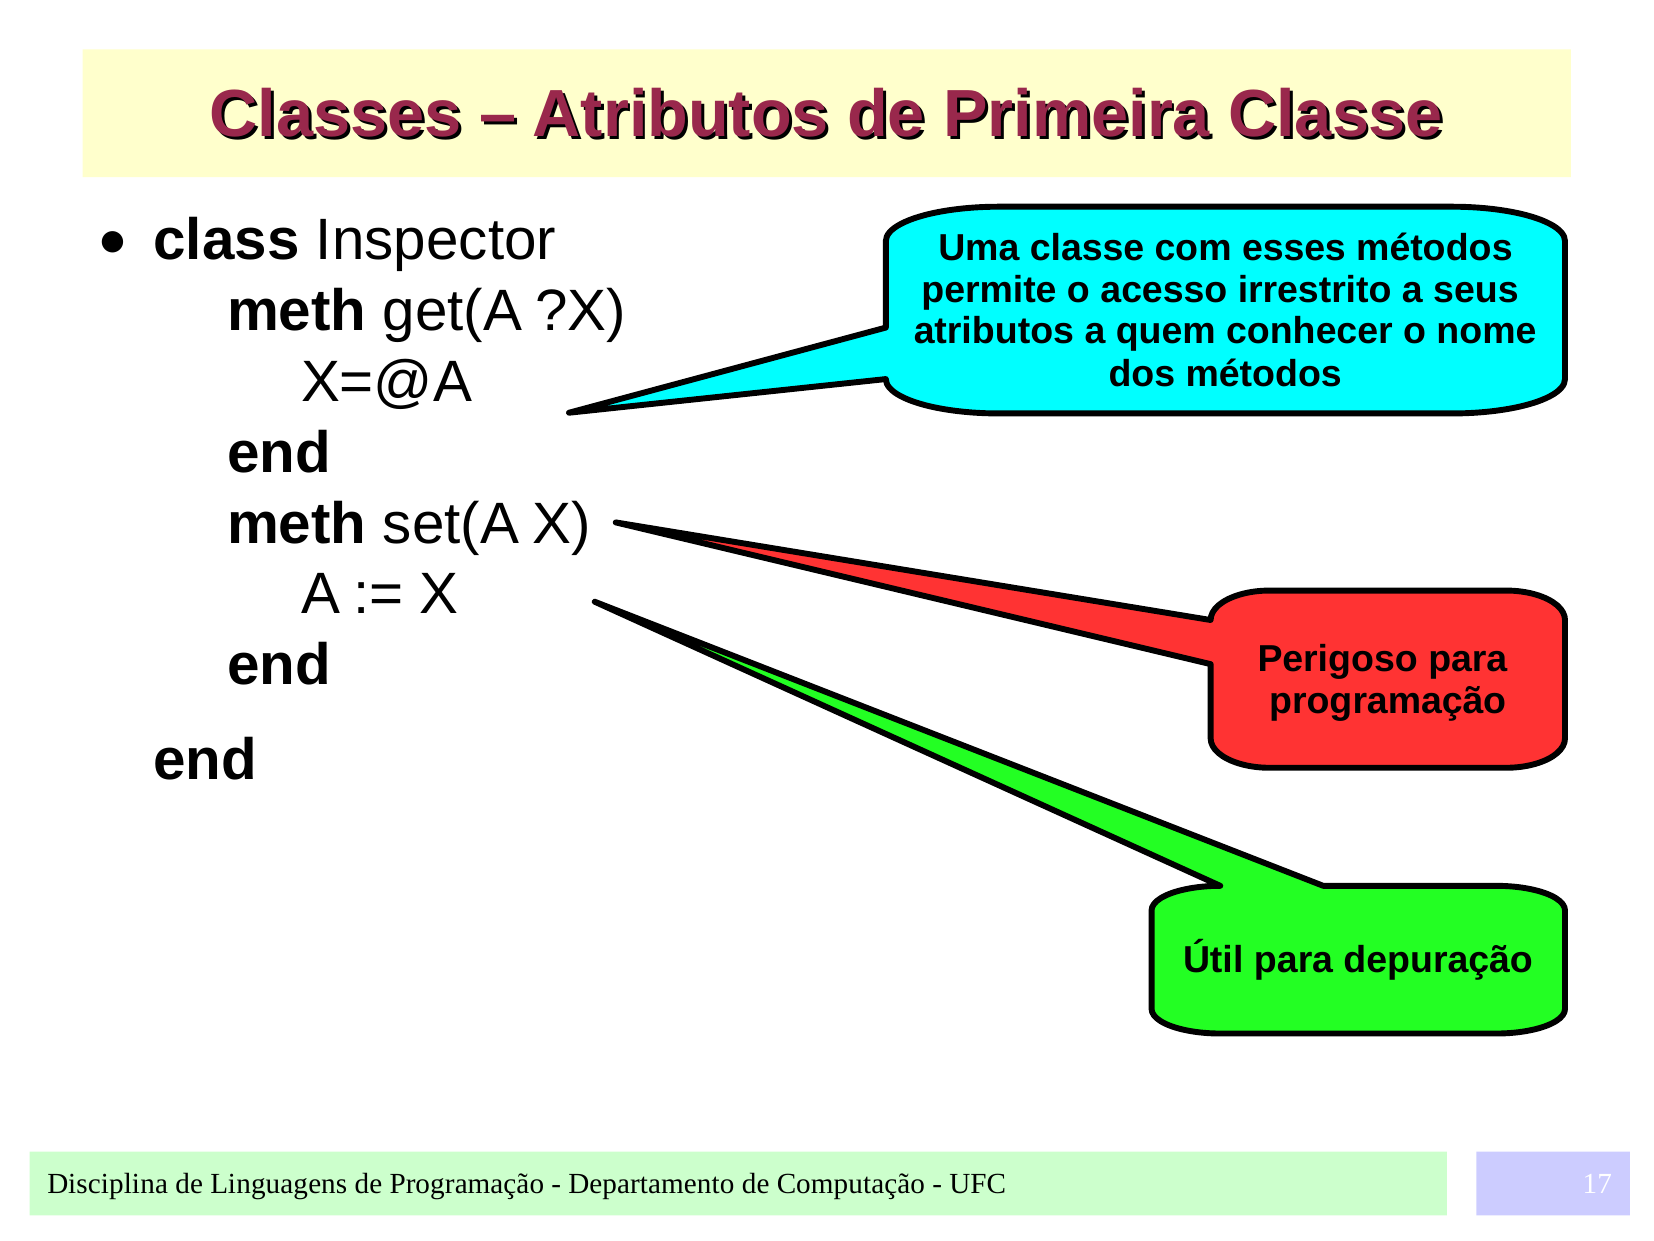

# Classes – Atributos de Primeira Classe
class Inspector
	meth get(A ?X)
		X=@A
	end
	meth set(A X)
		A := X
	end
end
Uma classe com esses métodos
permite o acesso irrestrito a seus
atributos a quem conhecer o nome
dos métodos
Perigoso para
programação
Útil para depuração
Disciplina de Linguagens de Programação - Departamento de Computação - UFC
17